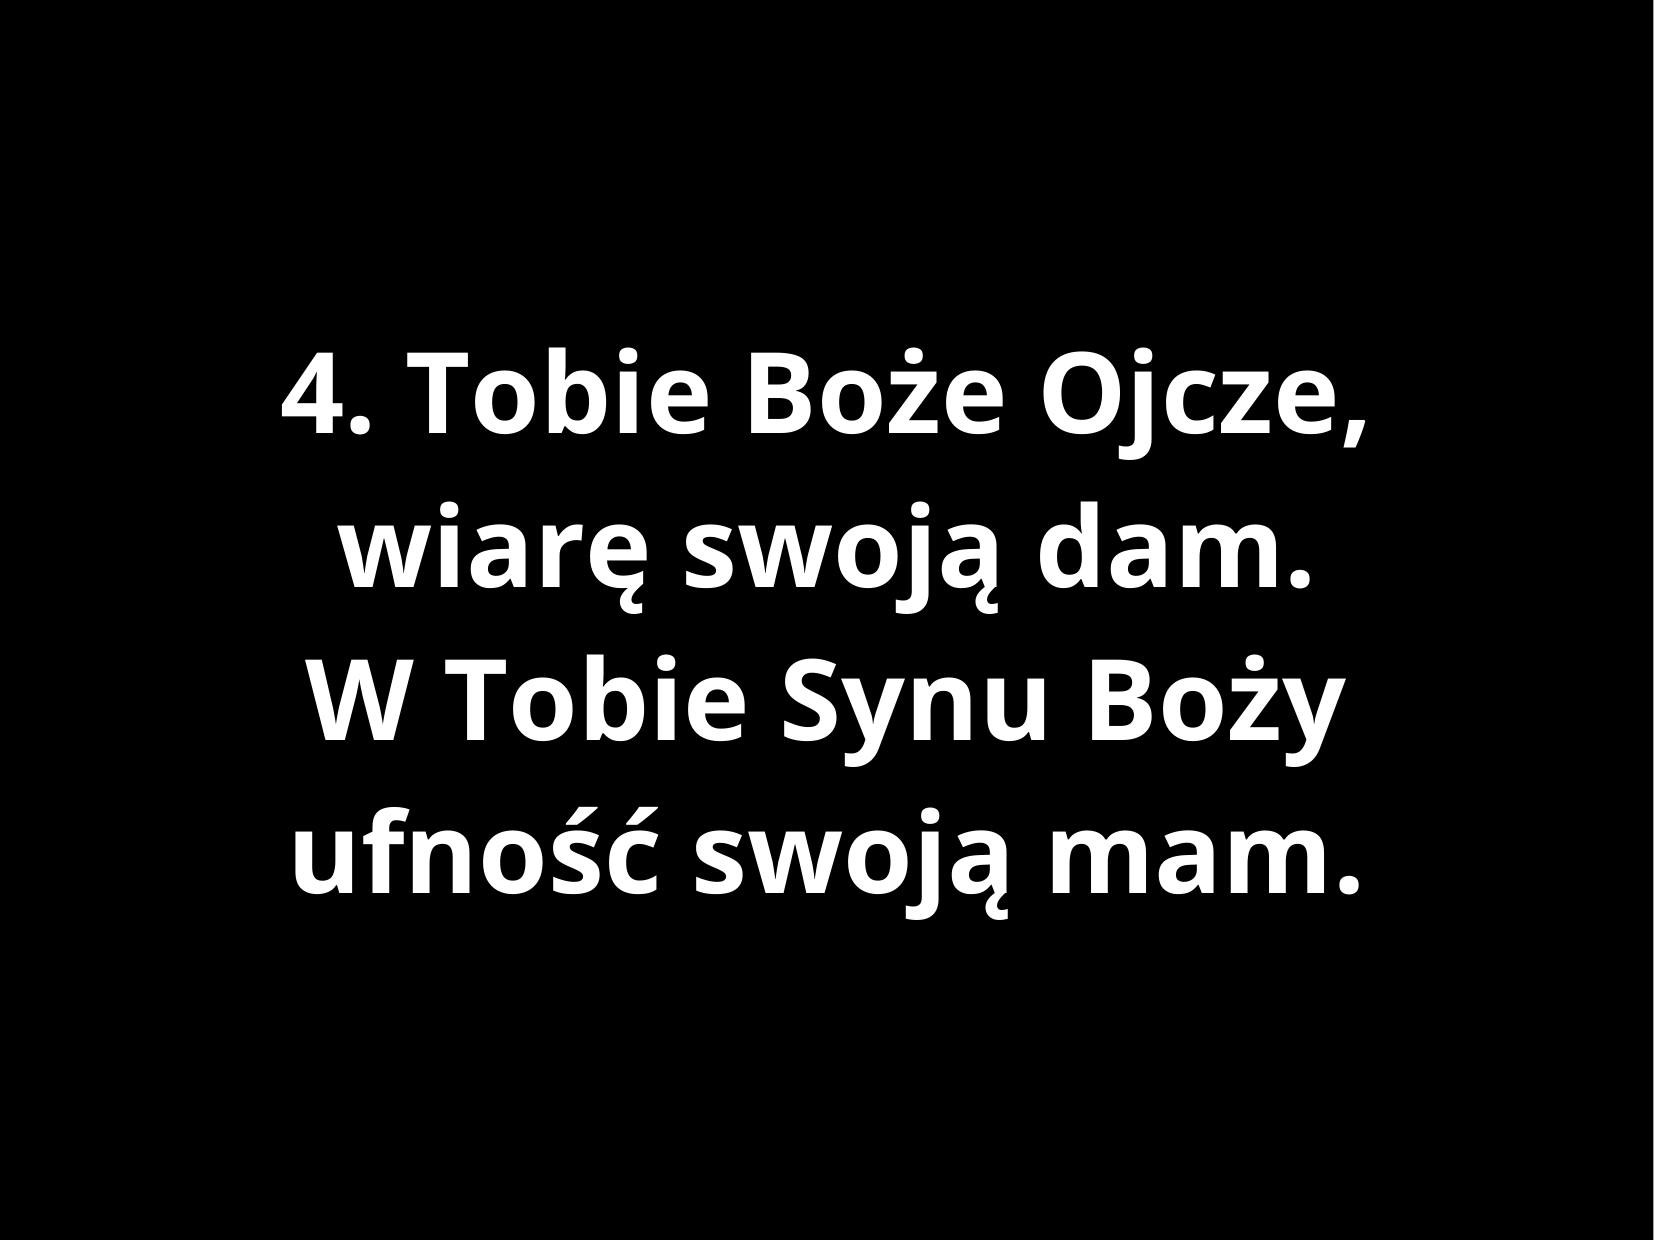

# 4. Tobie Boże Ojcze, wiarę swoją dam. W Tobie Synu Boży ufność swoją mam.